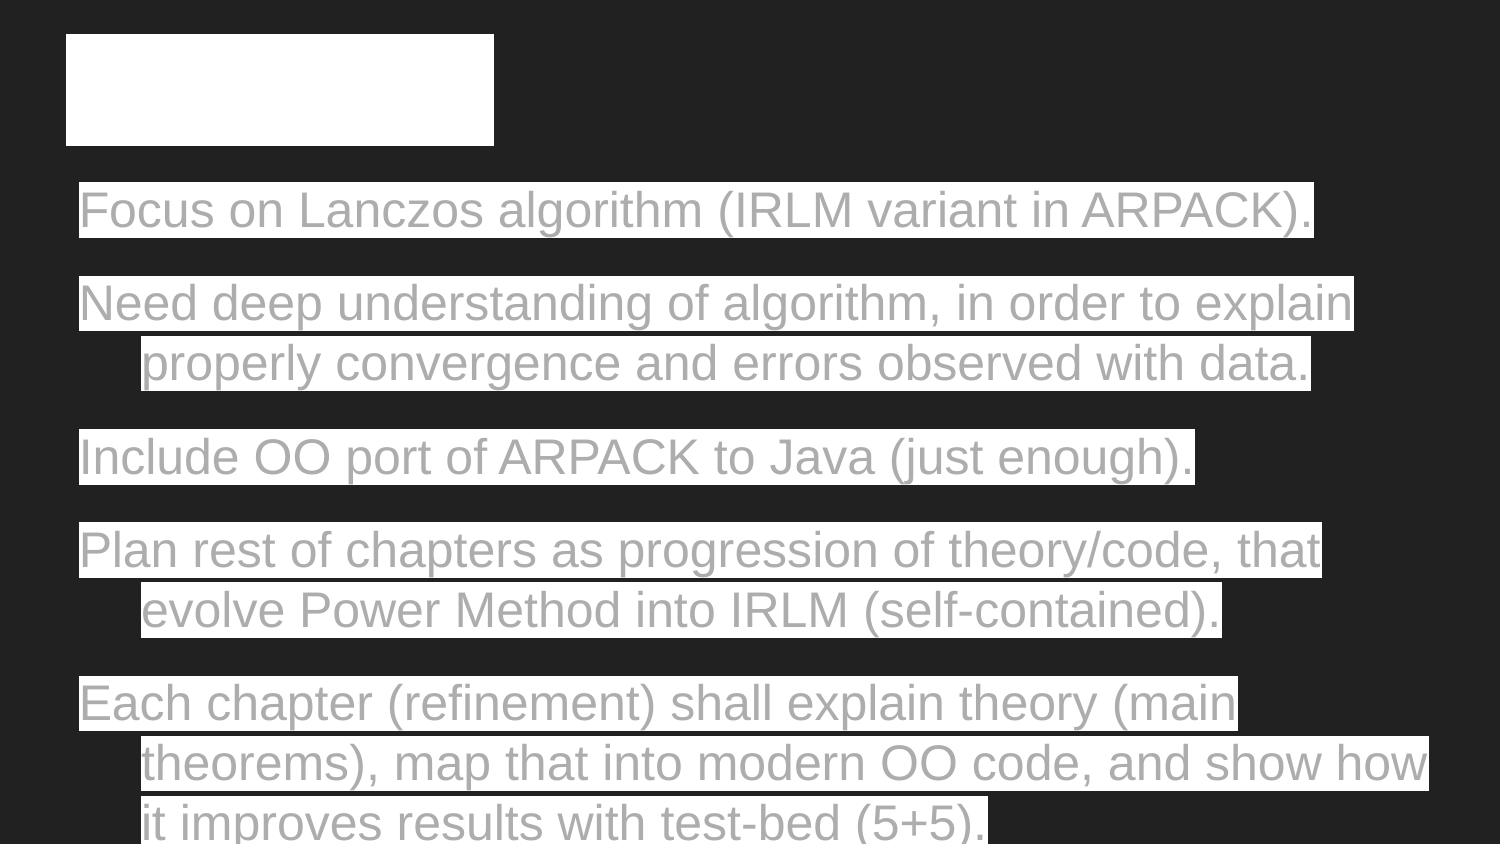

# Summary
Focus on Lanczos algorithm (IRLM variant in ARPACK).
Need deep understanding of algorithm, in order to explain properly convergence and errors observed with data.
Include OO port of ARPACK to Java (just enough).
Plan rest of chapters as progression of theory/code, that evolve Power Method into IRLM (self-contained).
Each chapter (refinement) shall explain theory (main theorems), map that into modern OO code, and show how it improves results with test-bed (5+5).